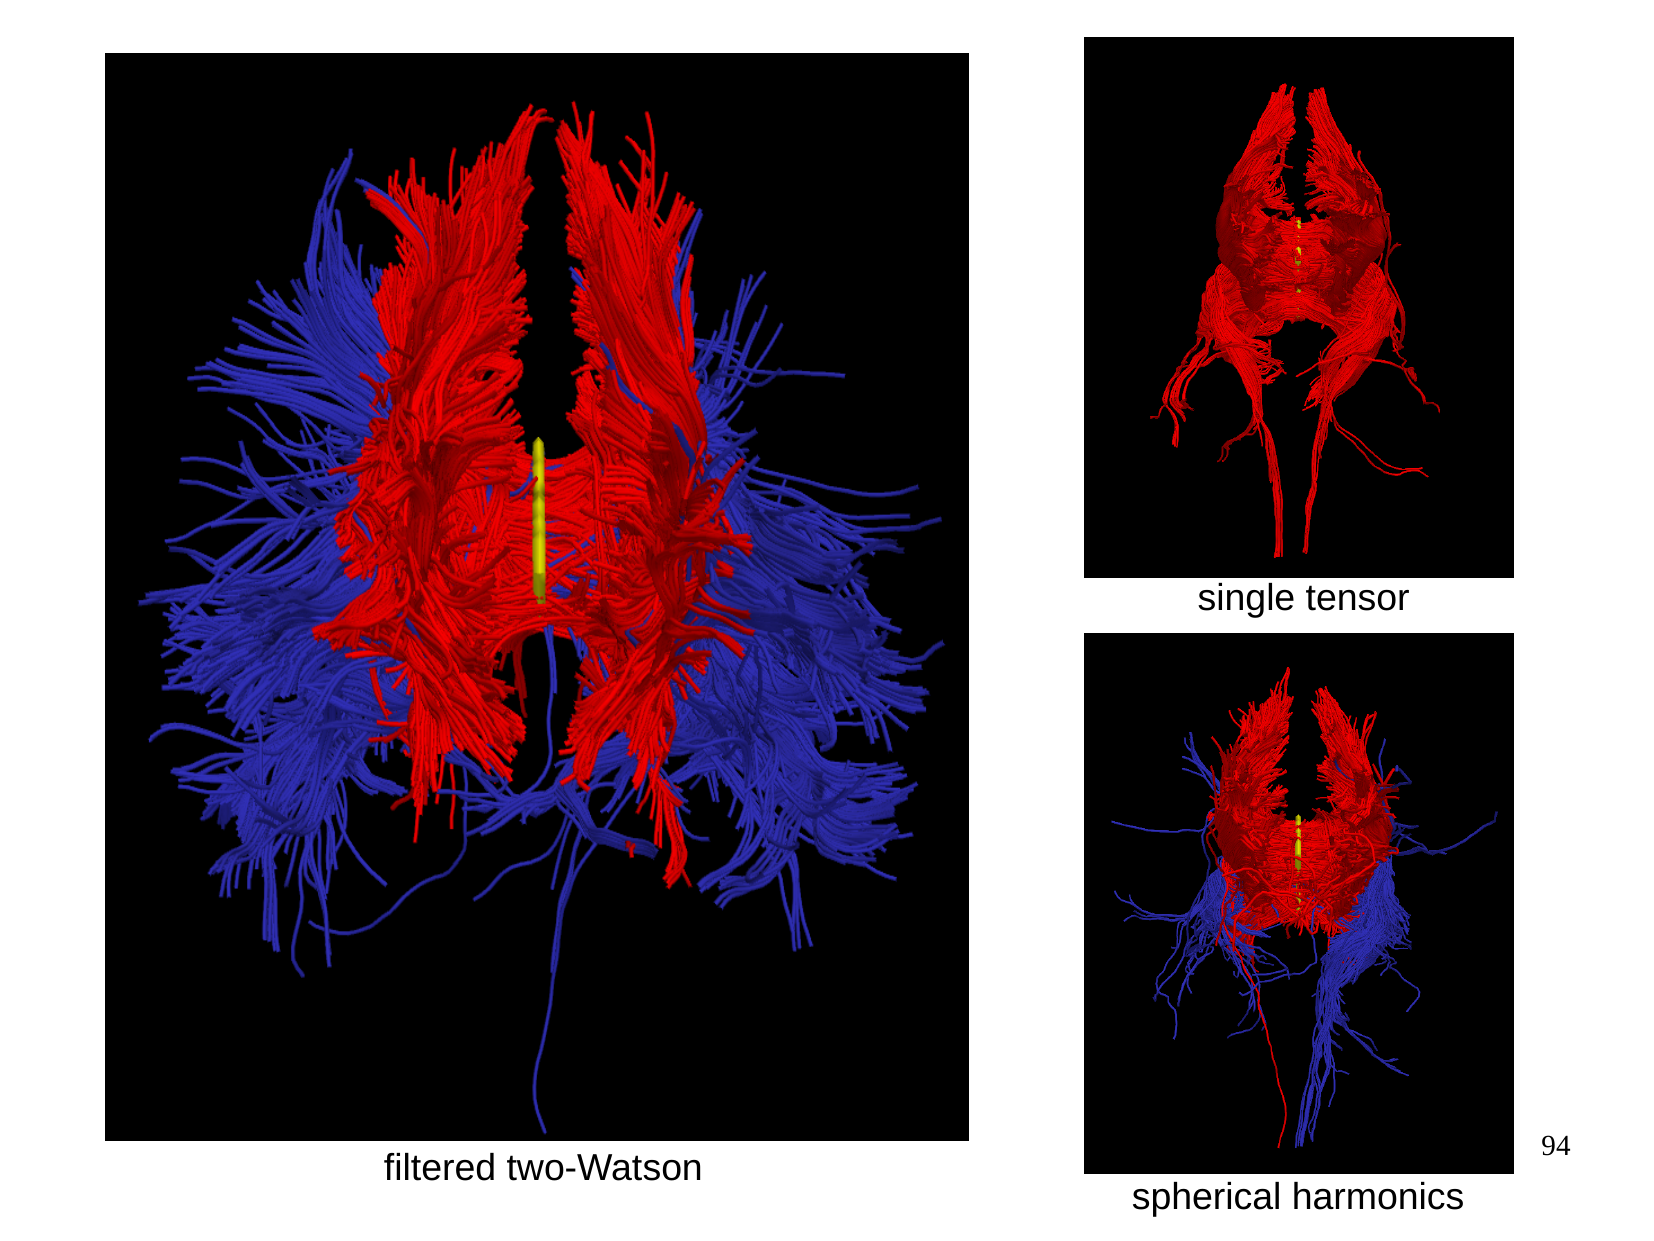

single tensor
94
filtered two-Watson
spherical harmonics